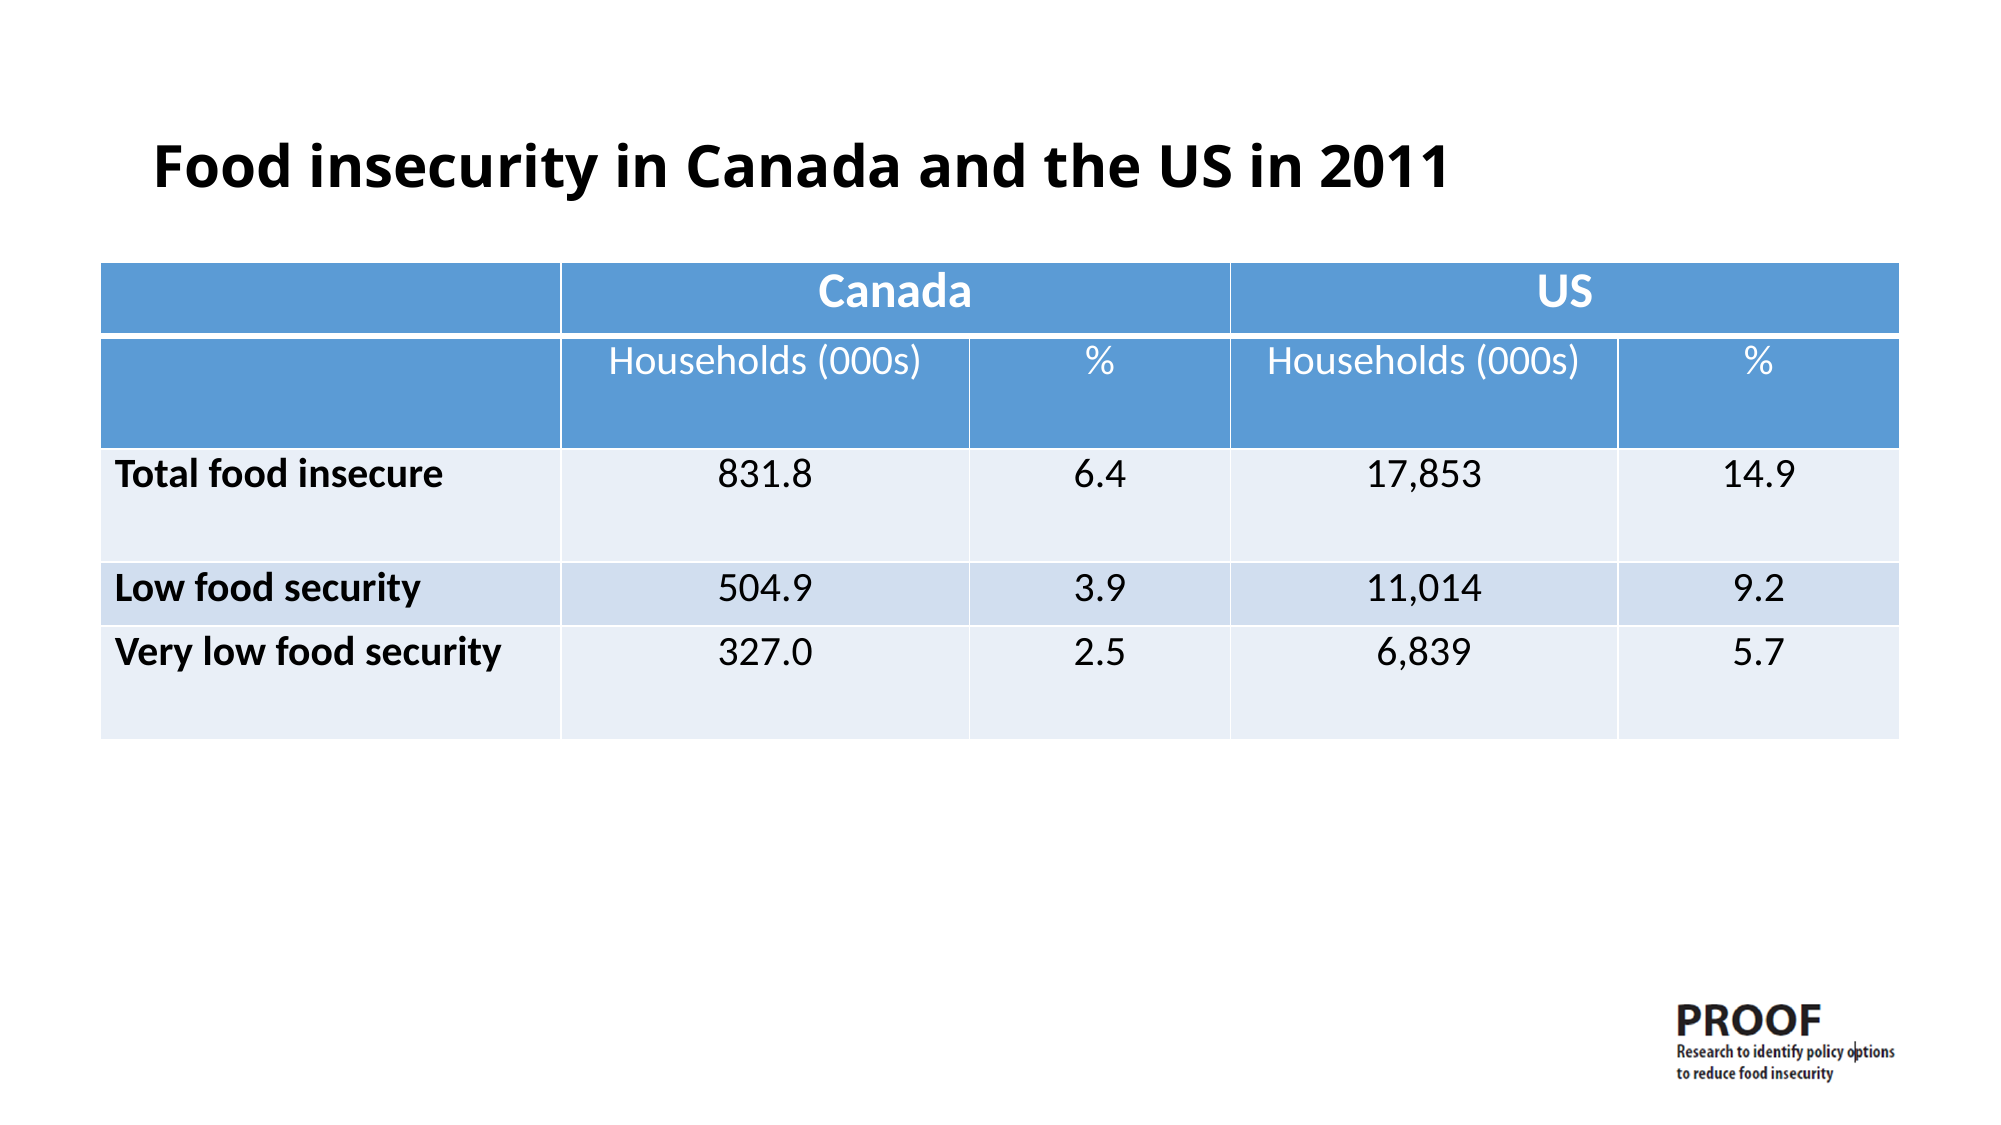

# Food insecurity in Canada and the US in 2011
| | Canada | | US | |
| --- | --- | --- | --- | --- |
| | Households (000s) | % | Households (000s) | % |
| Total food insecure | 831.8 | 6.4 | 17,853 | 14.9 |
| Low food security | 504.9 | 3.9 | 11,014 | 9.2 |
| Very low food security | 327.0 | 2.5 | 6,839 | 5.7 |